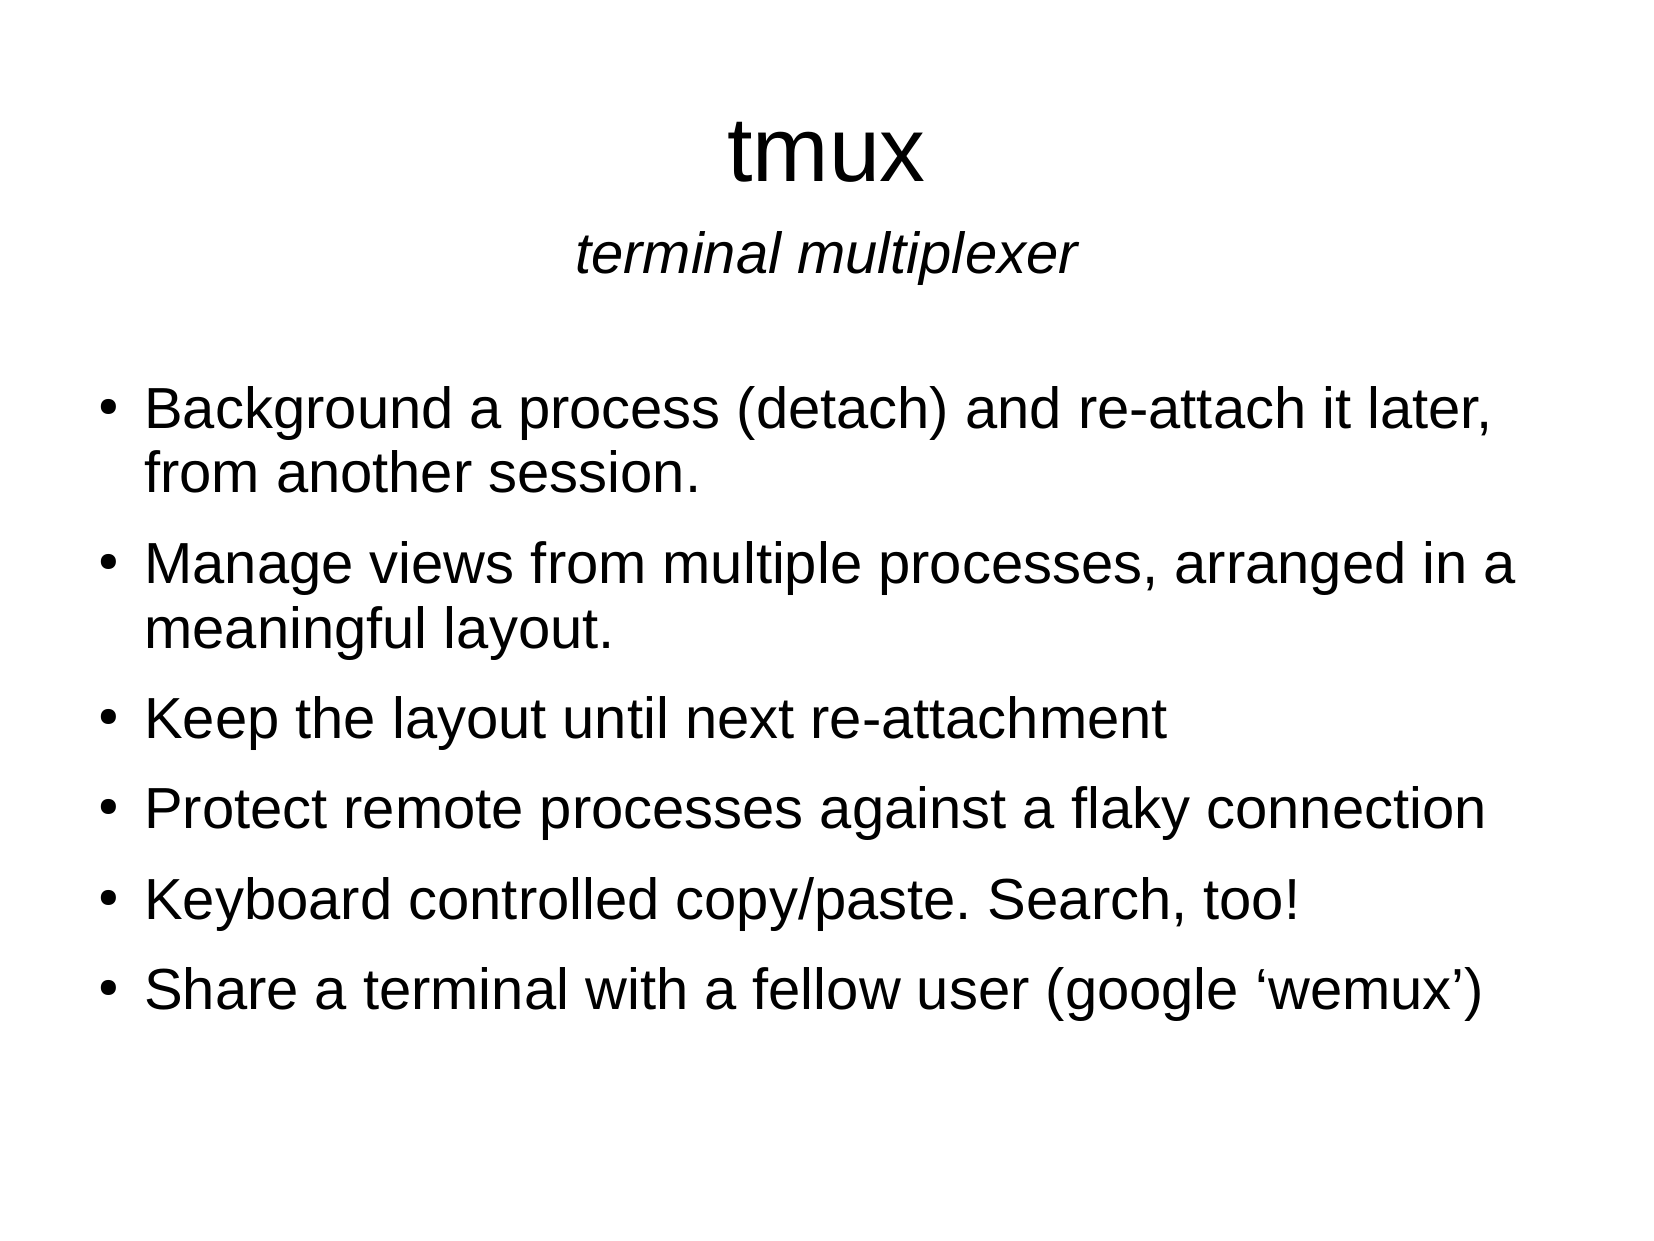

# tmux
terminal multiplexer
Background a process (detach) and re-attach it later, from another session.
Manage views from multiple processes, arranged in a meaningful layout.
Keep the layout until next re-attachment
Protect remote processes against a flaky connection
Keyboard controlled copy/paste. Search, too!
Share a terminal with a fellow user (google ‘wemux’)